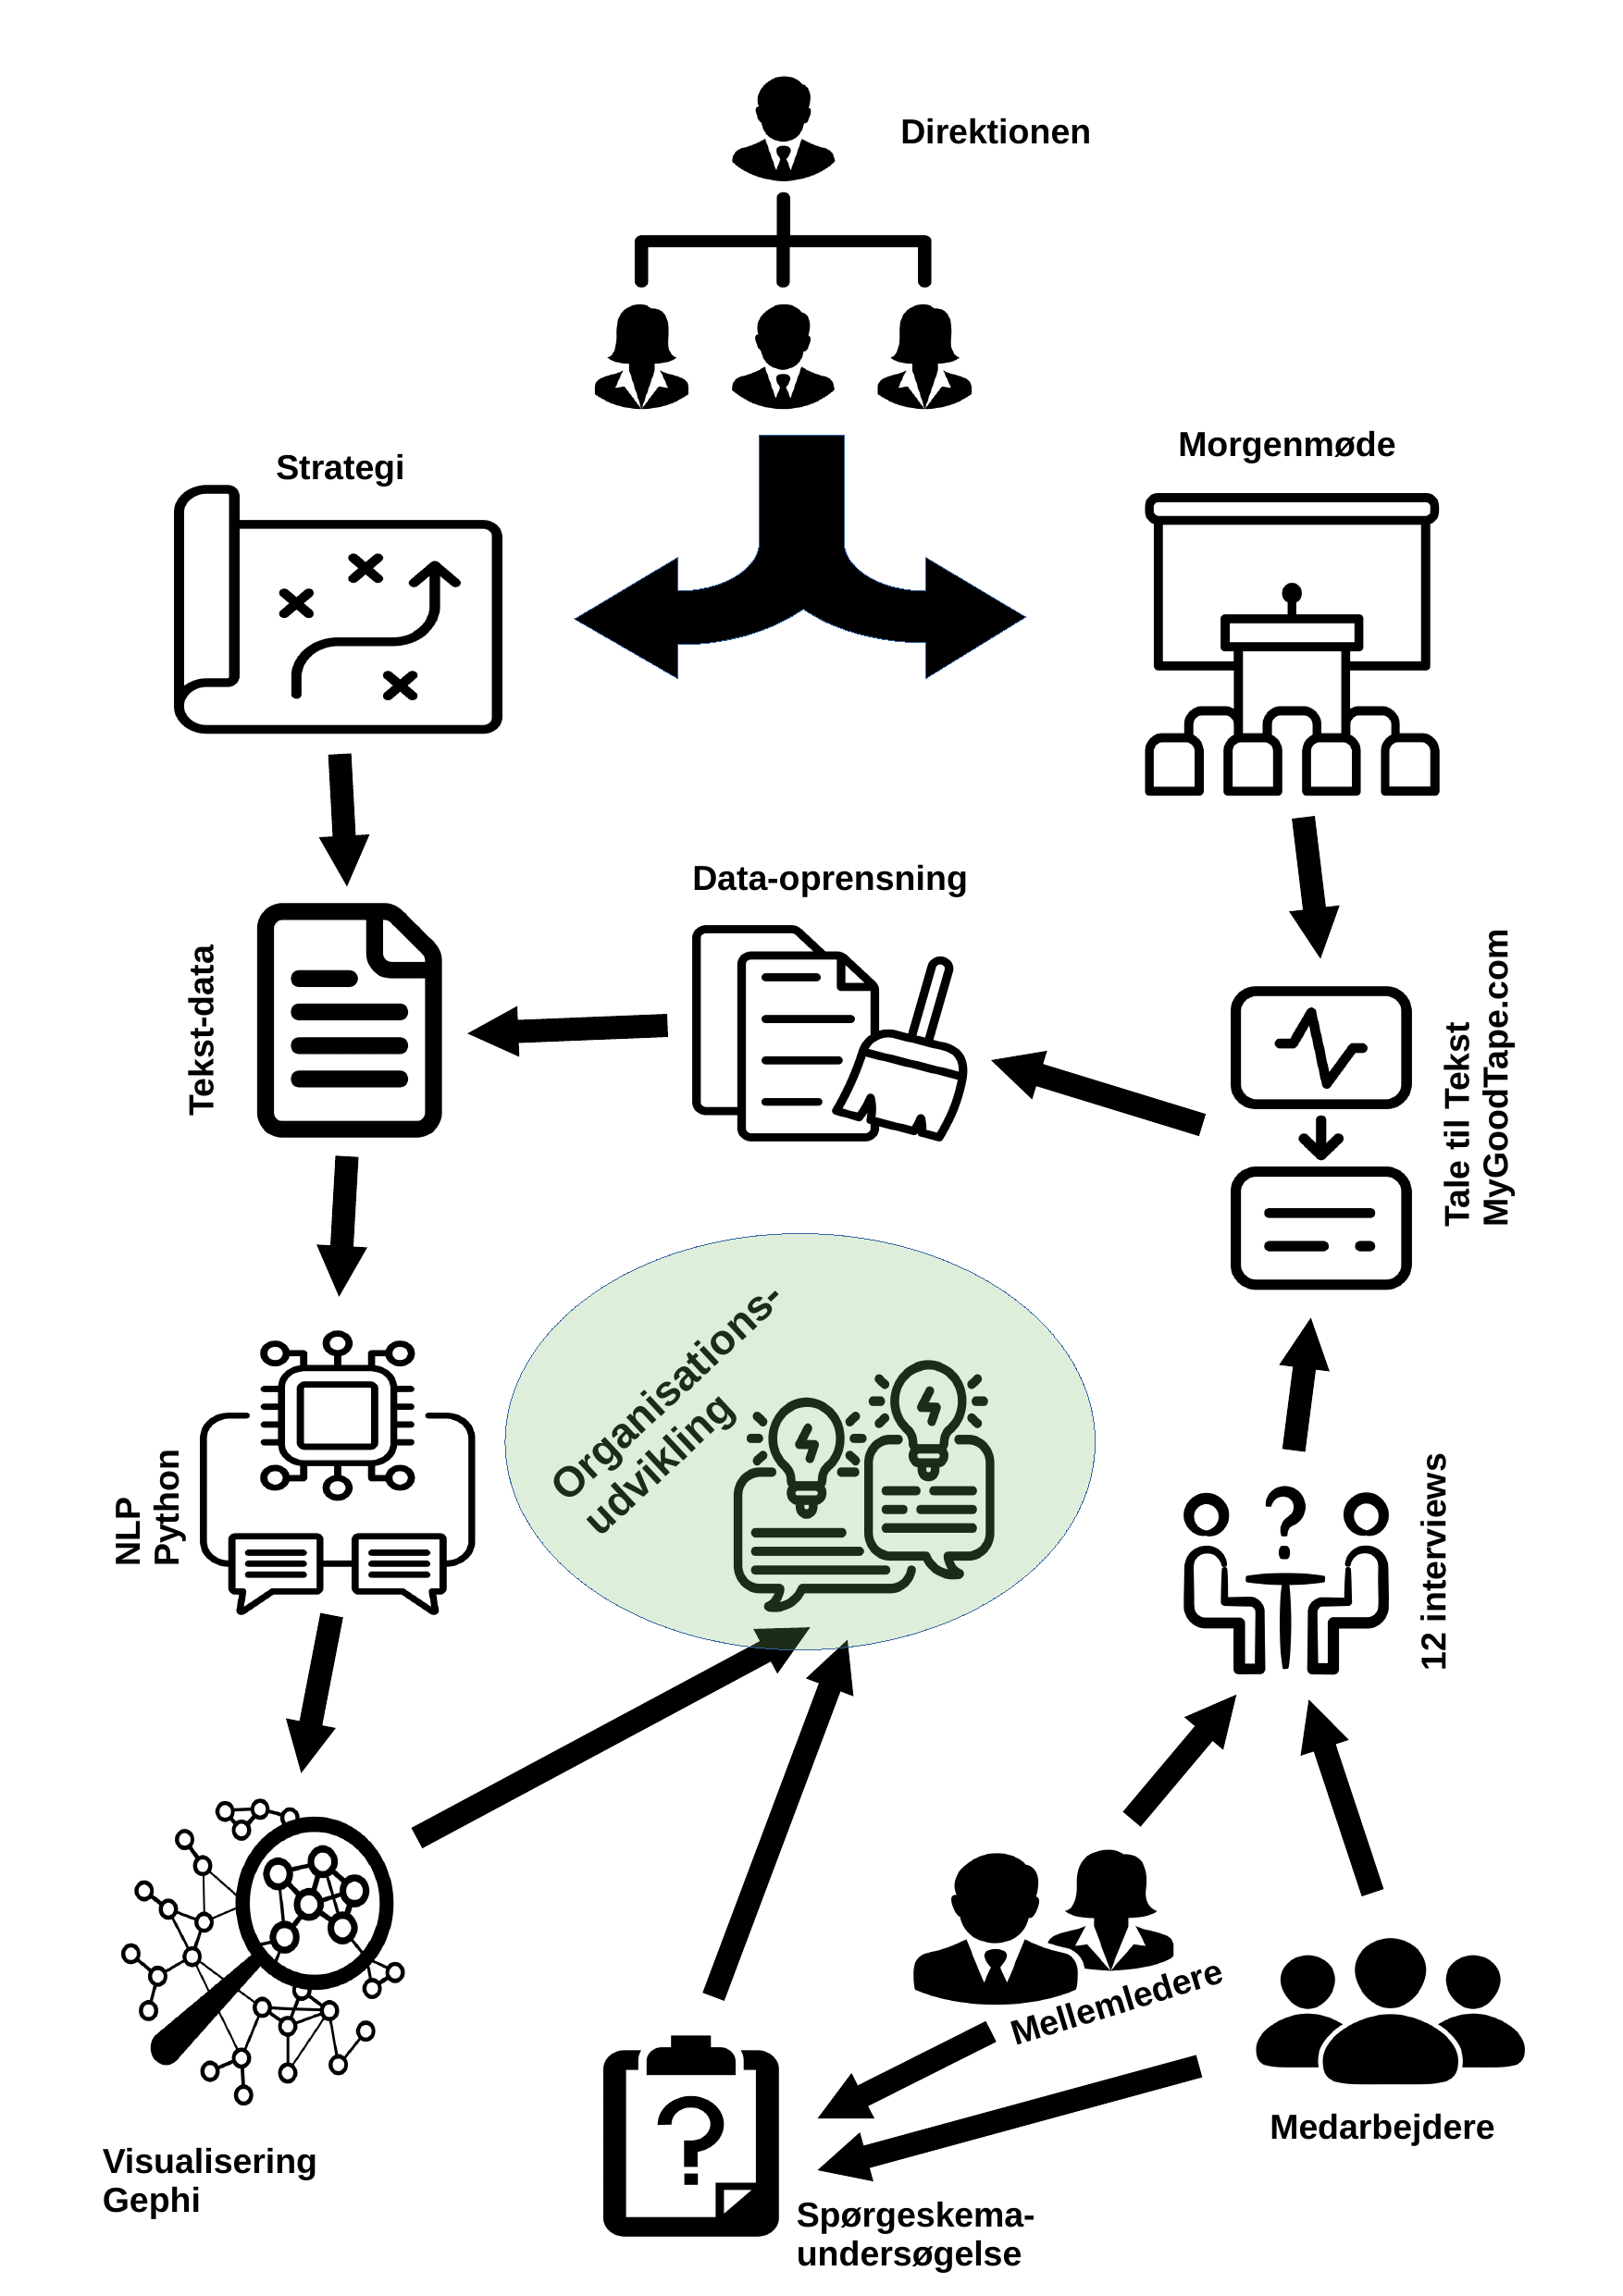

Direktionen
Morgenmøde
Strategi
Data-oprensning
Tekst-data
Tale til Tekst
MyGoodTape.com
Organisations-udvikling
NLP
Python
12 interviews
Mellemledere
Medarbejdere
Visualisering
Gephi
Spørgeskema-undersøgelse